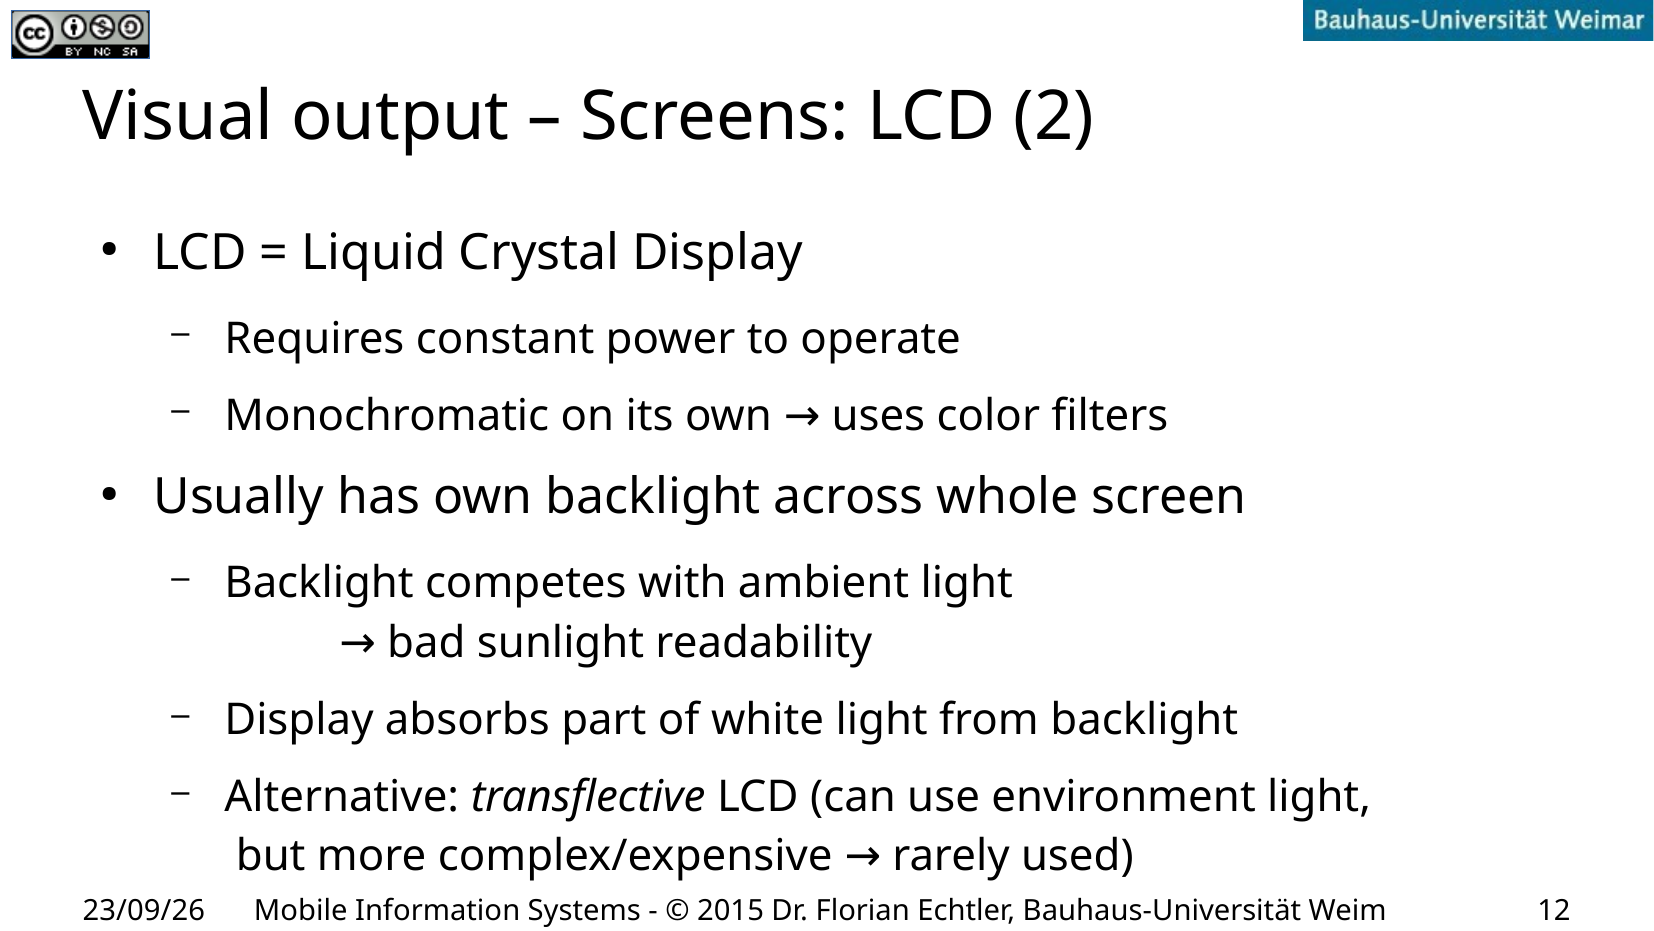

# Visual output – Screens: LCD (2)
LCD = Liquid Crystal Display
Requires constant power to operate
Monochromatic on its own → uses color filters
Usually has own backlight across whole screen
Backlight competes with ambient light → bad sunlight readability
Display absorbs part of white light from backlight
Alternative: transflective LCD (can use environment light, but more complex/expensive → rarely used)
Mobile Information Systems - © 2015 Dr. Florian Echtler, Bauhaus-Universität Weimar
12